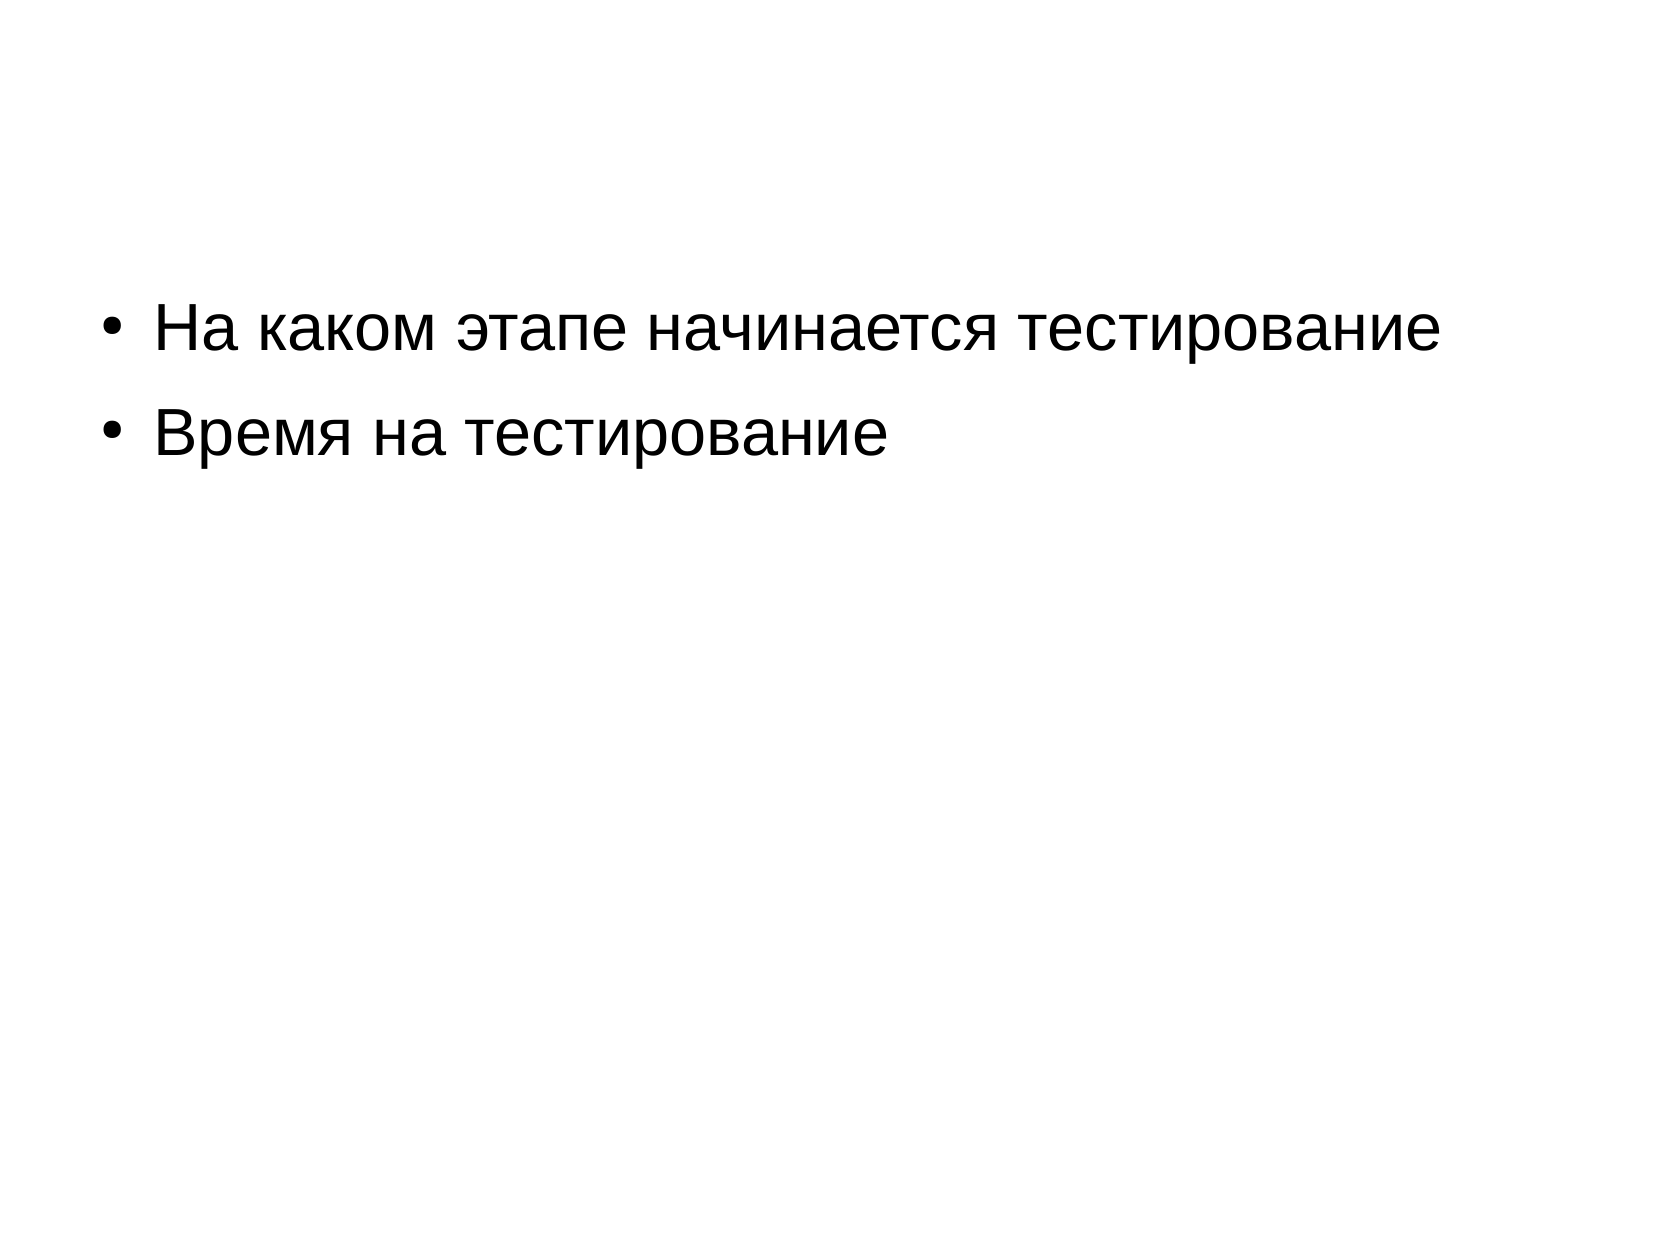

#
На каком этапе начинается тестирование
Время на тестирование